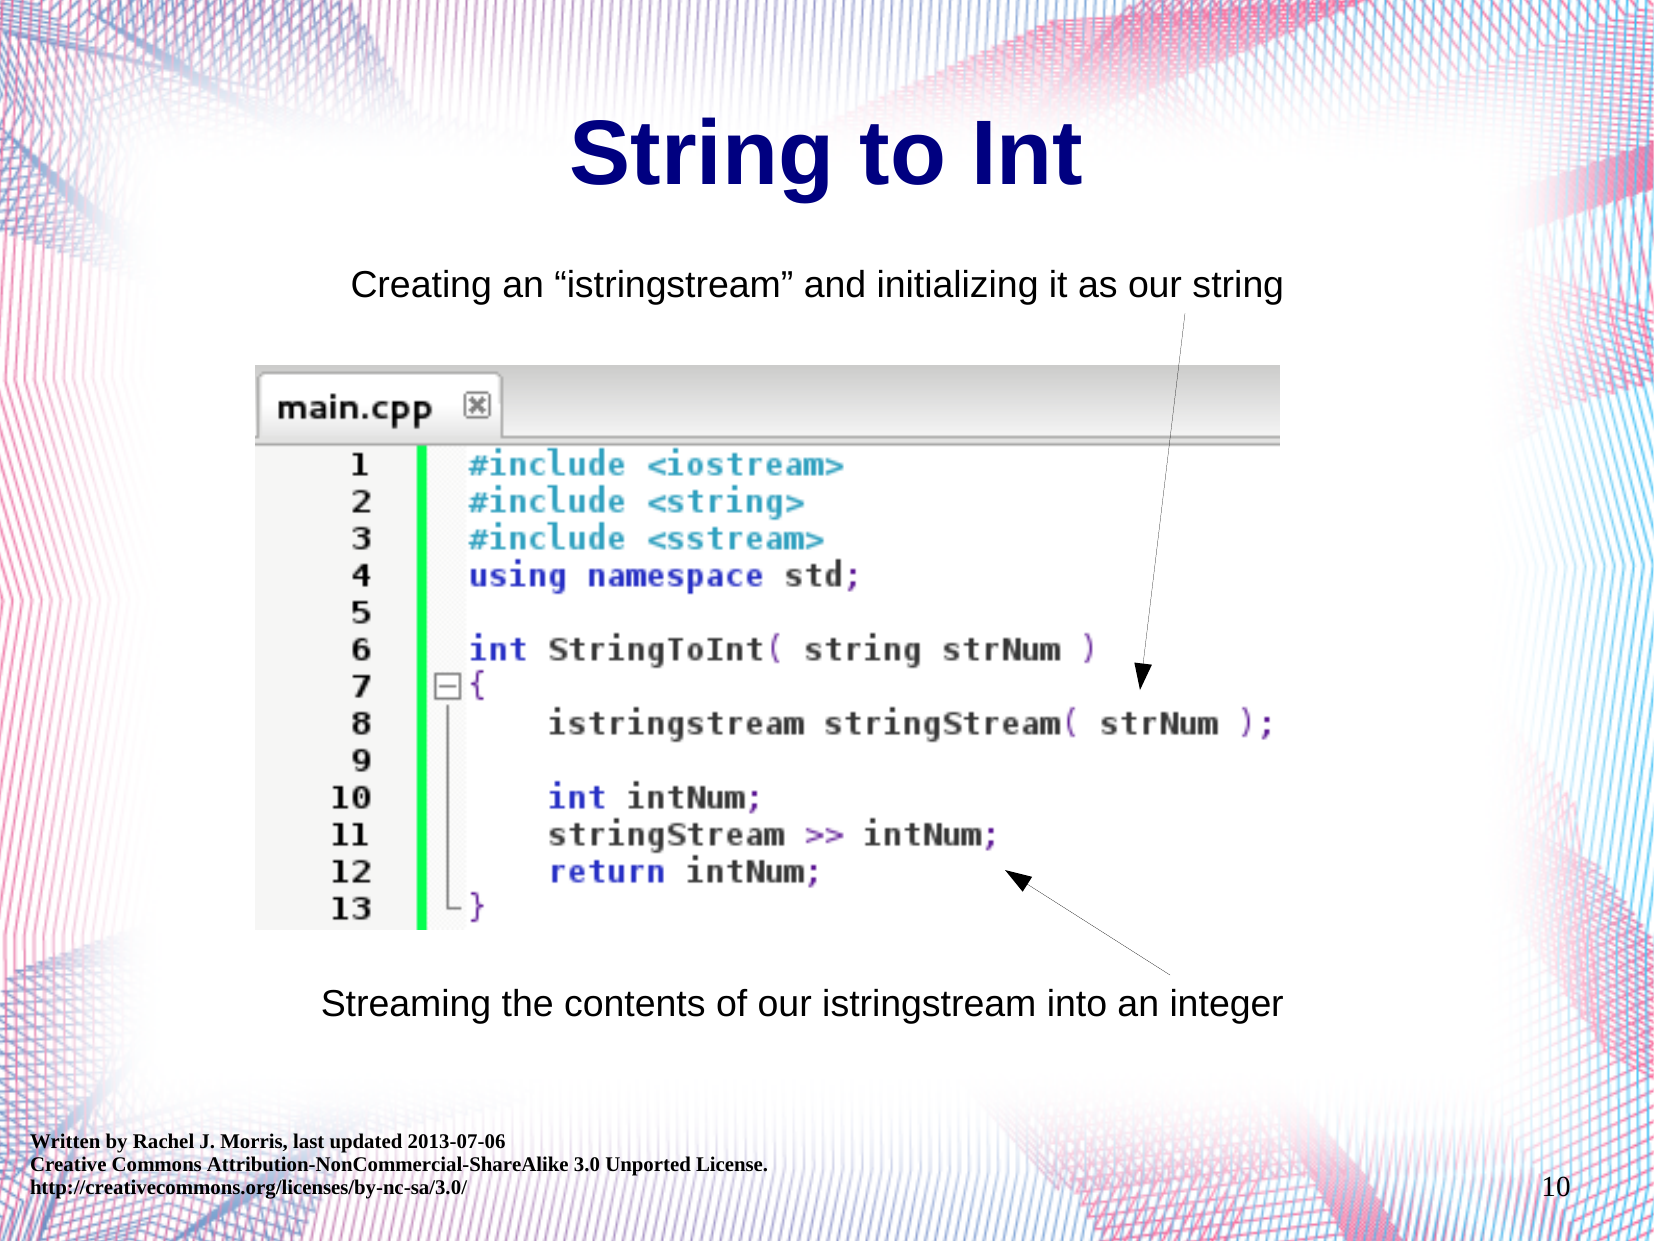

# String to Int
Creating an “istringstream” and initializing it as our string
Streaming the contents of our istringstream into an integer
10